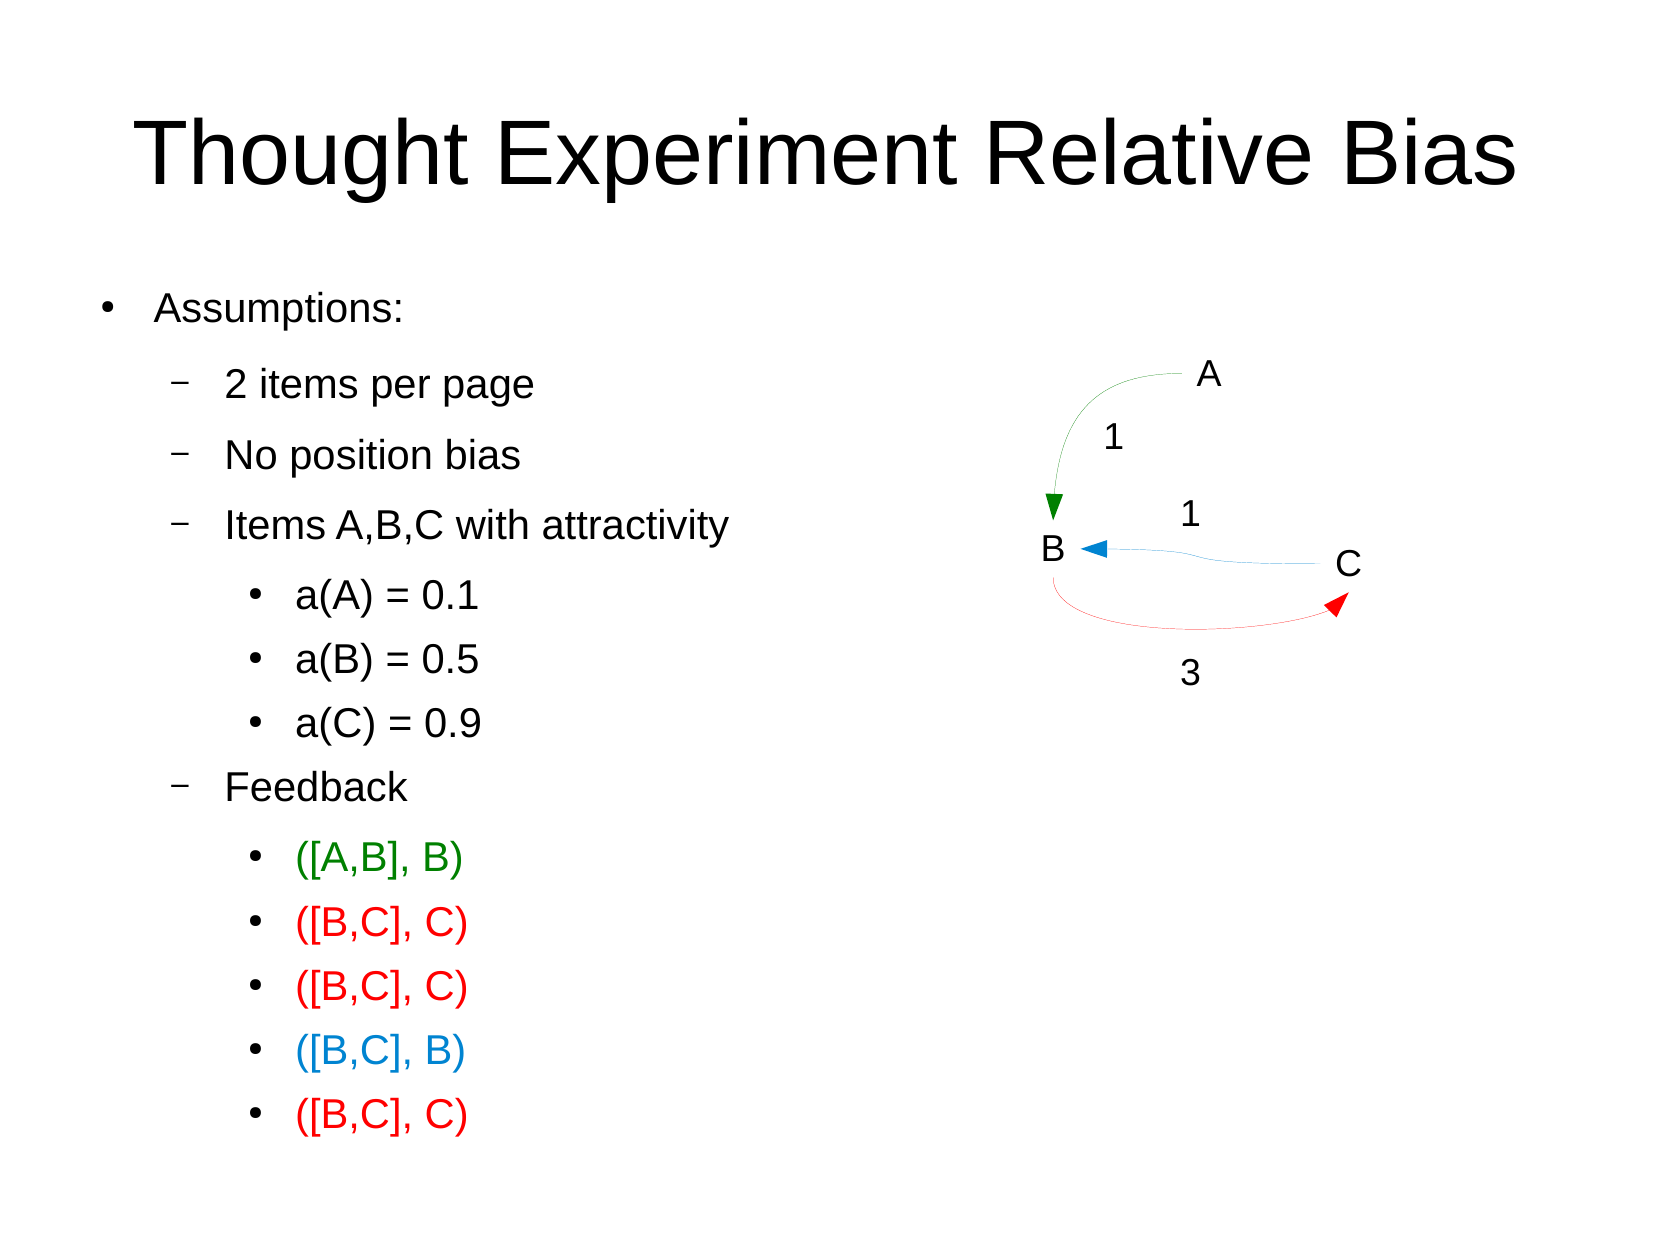

# Thought Experiment Relative Bias
Assumptions:
2 items per page
No position bias
Items A,B,C with attractivity
a(A) = 0.1
a(B) = 0.5
a(C) = 0.9
Feedback
([A,B], B)
([B,C], C)
([B,C], C)
([B,C], B)
([B,C], C)
A
1
1
B
C
3